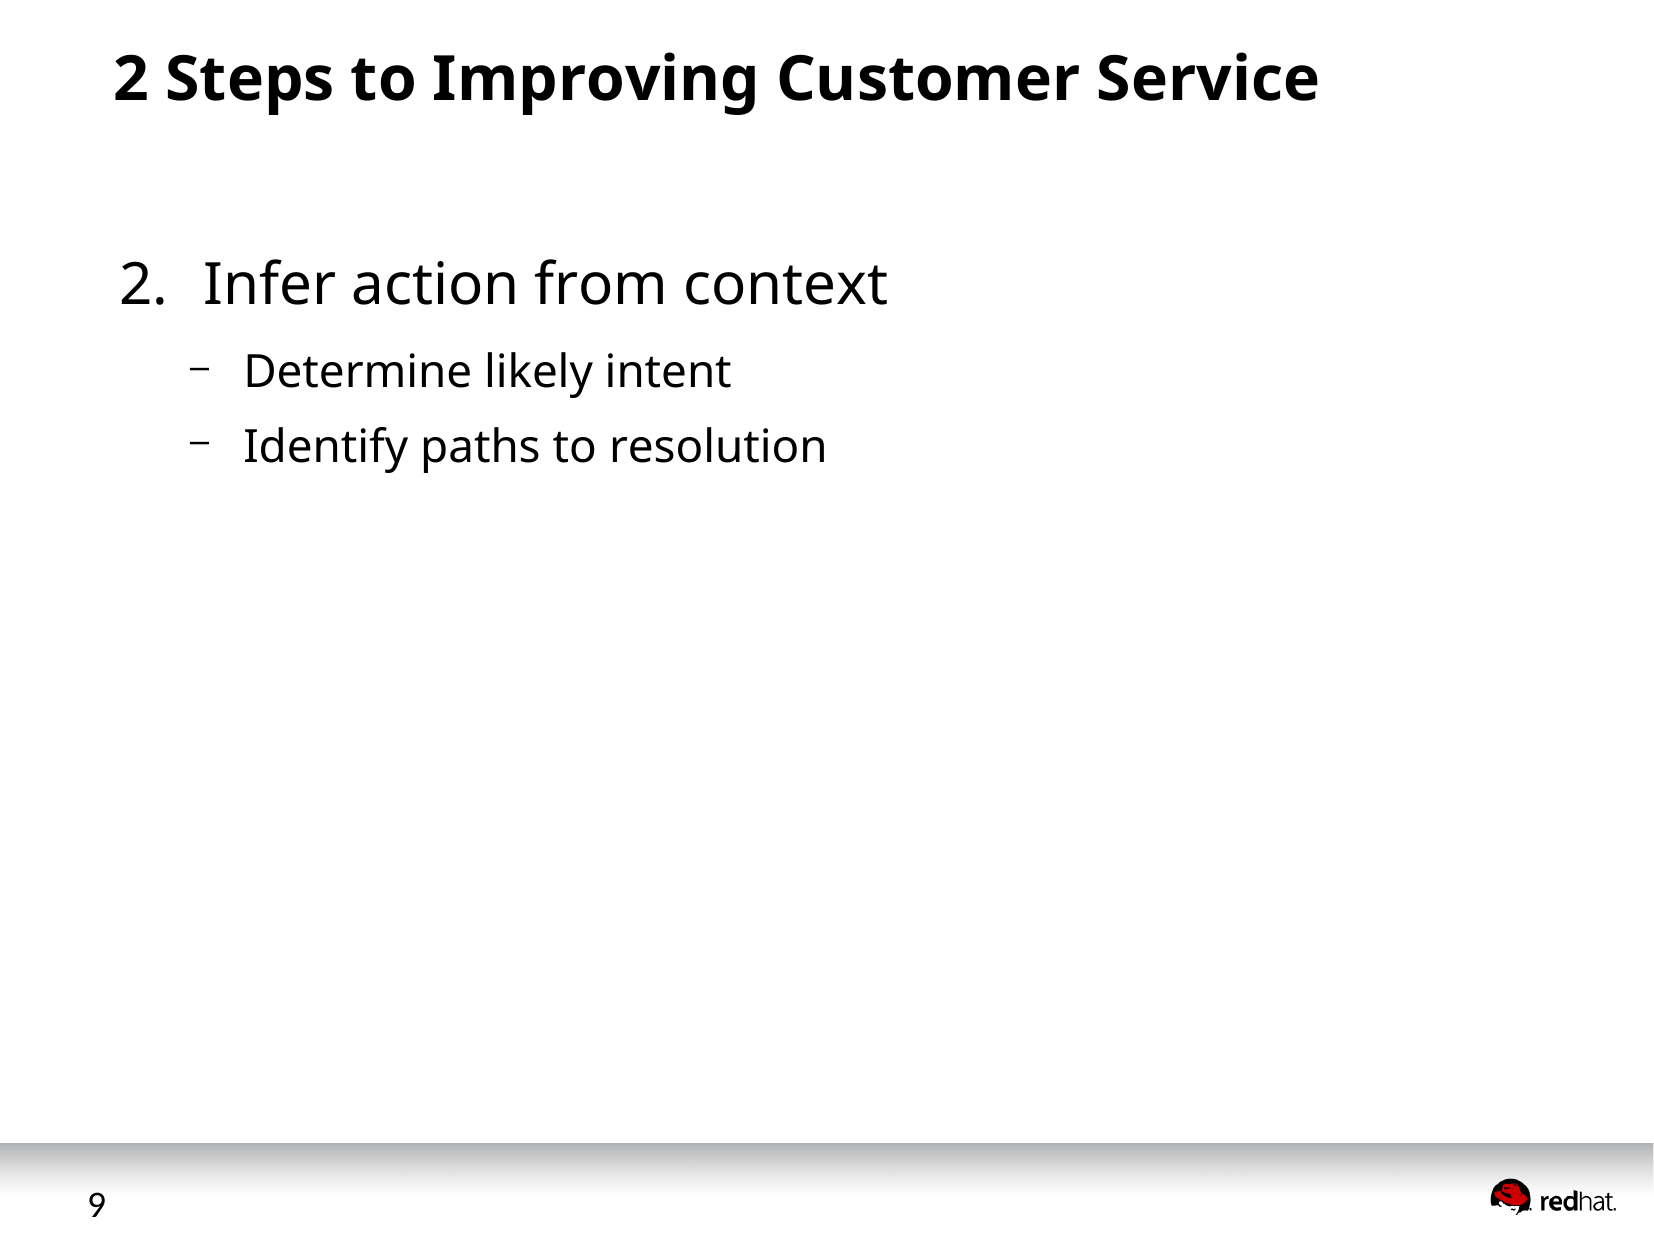

2 Steps to Improving Customer Service
# Infer action from context
Determine likely intent
Identify paths to resolution